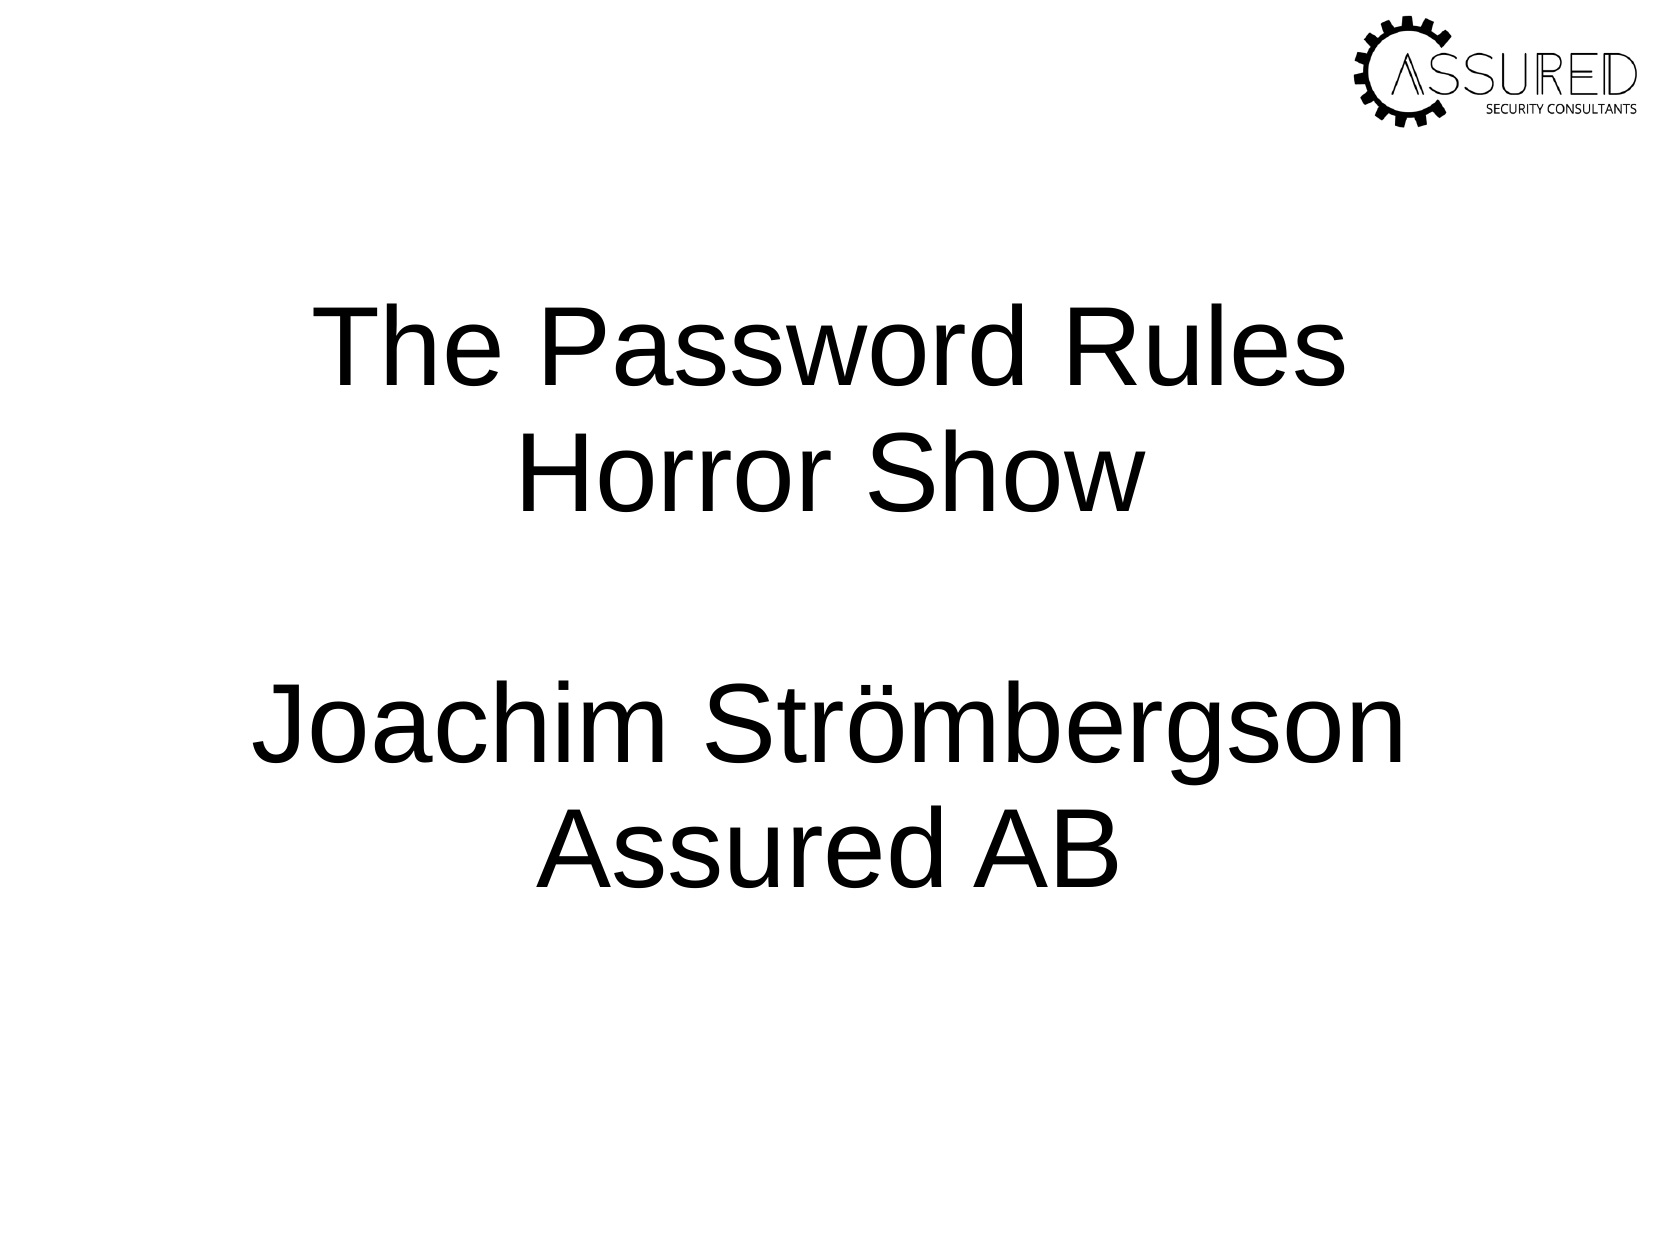

# The Password Rules Horror Show Joachim Strömbergson Assured AB